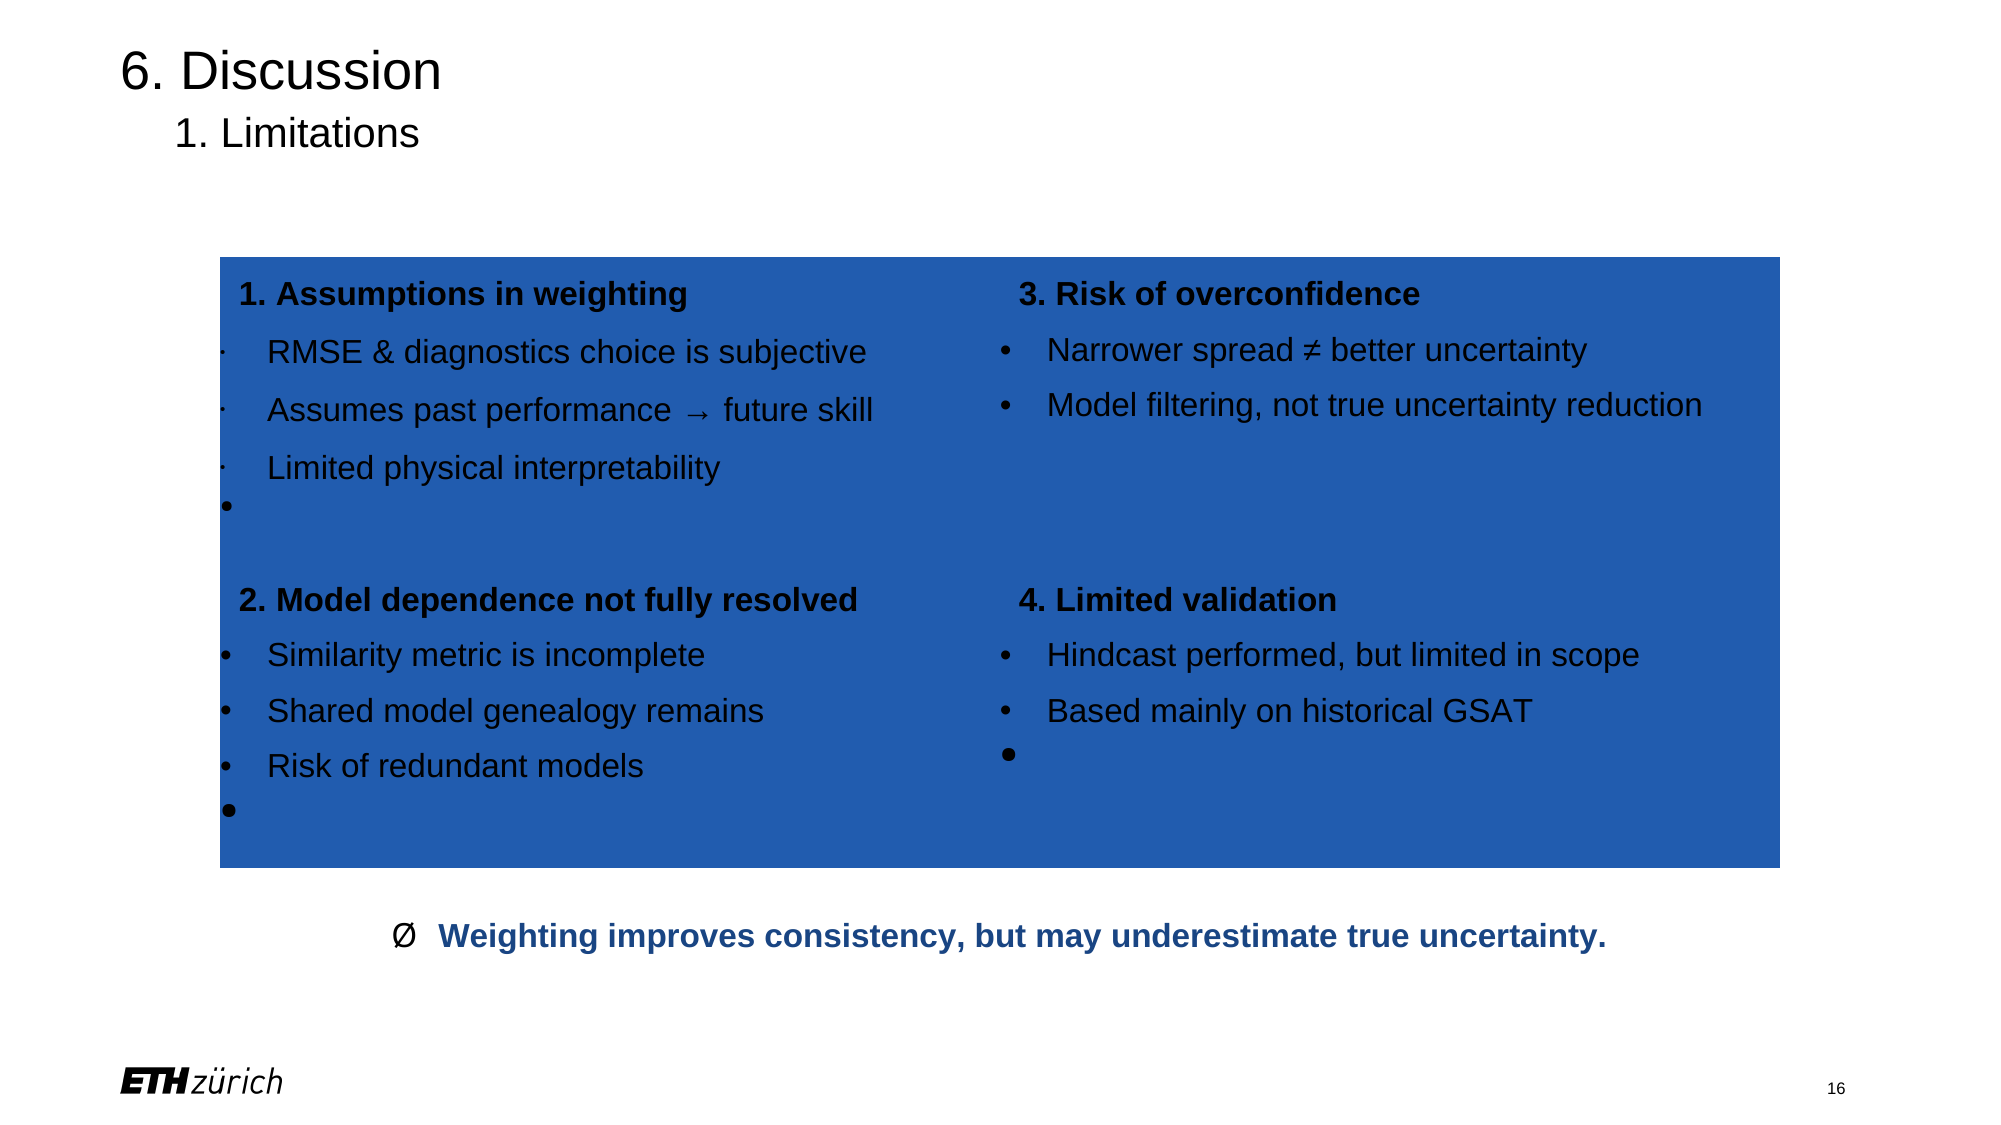

# 6. Discussion 1. Limitations
| 1. Assumptions in weighting RMSE & diagnostics choice is subjective Assumes past performance → future skill Limited physical interpretability | 3. Risk of overconfidence Narrower spread ≠ better uncertainty Model filtering, not true uncertainty reduction |
| --- | --- |
| 2. Model dependence not fully resolved Similarity metric is incomplete Shared model genealogy remains Risk of redundant models | 4. Limited validation Hindcast performed, but limited in scope Based mainly on historical GSAT |
Weighting improves consistency, but may underestimate true uncertainty.